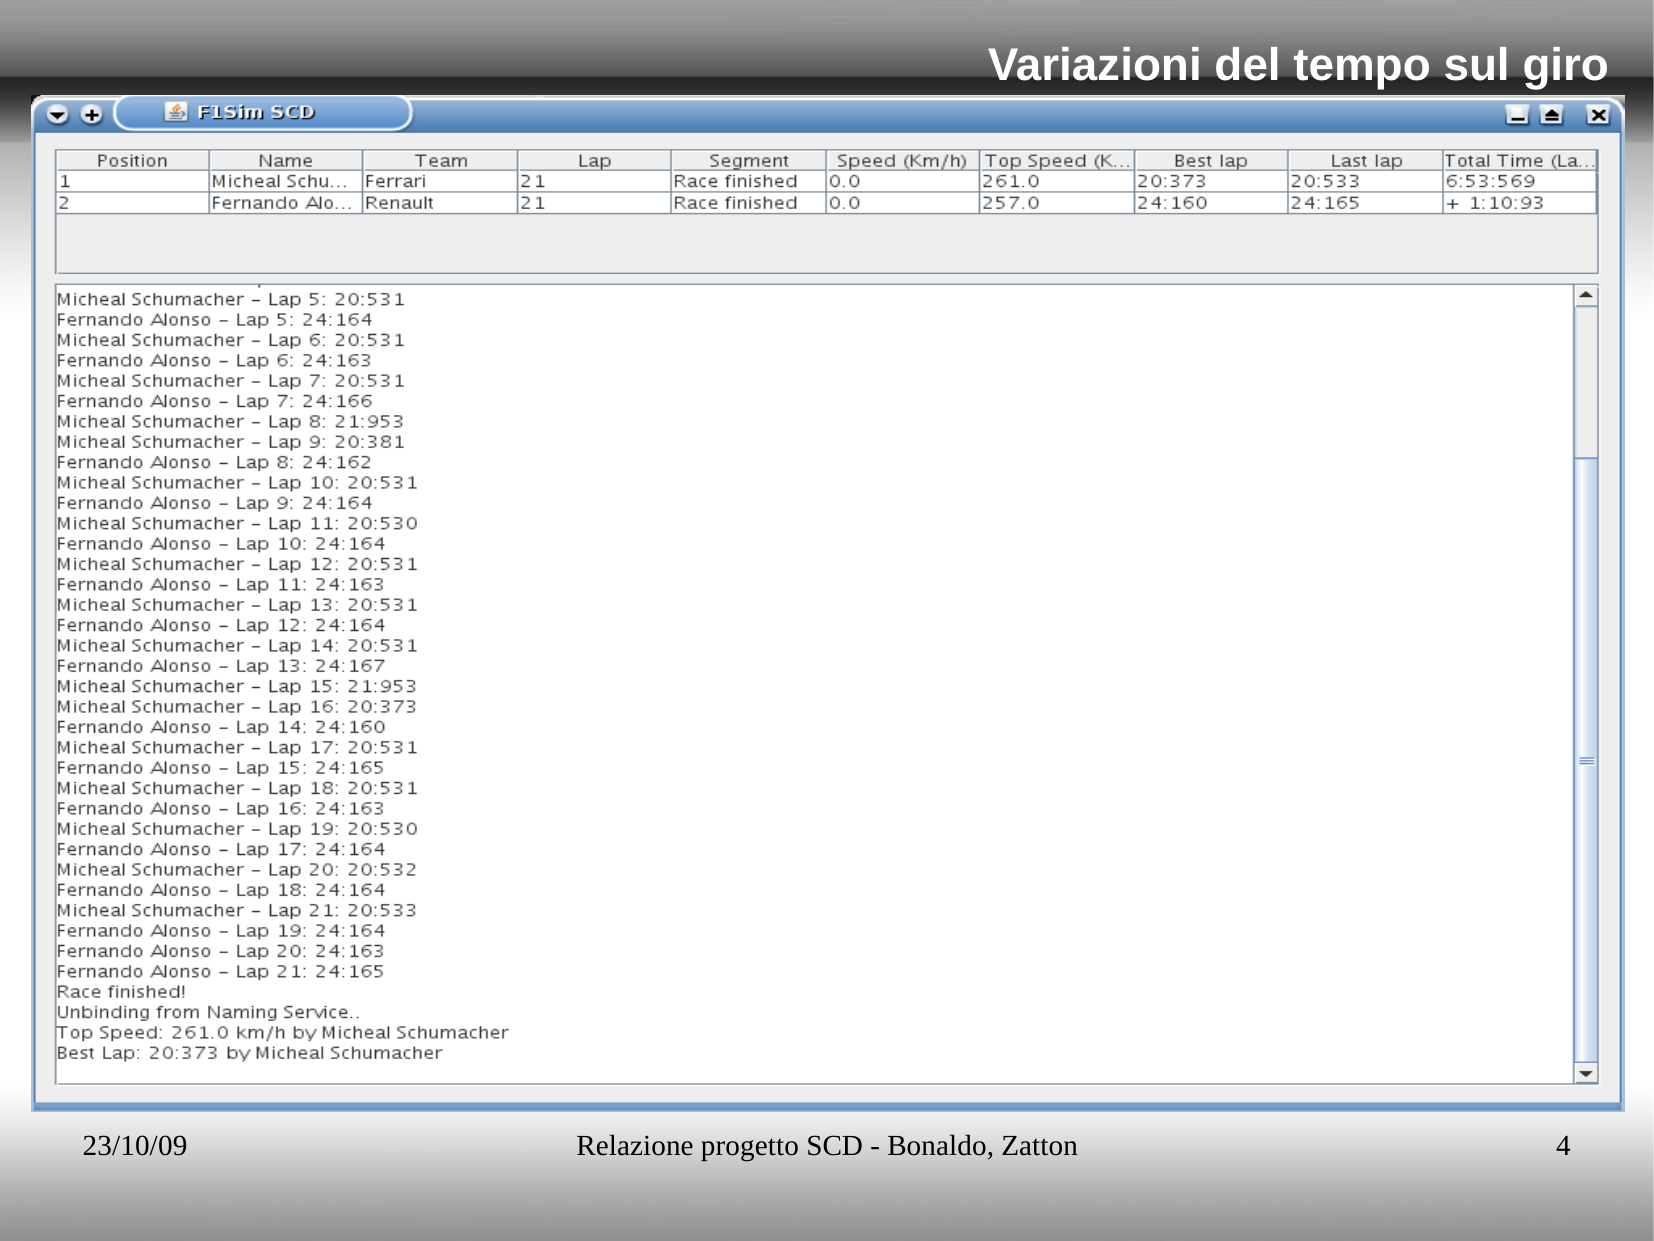

Variazioni del tempo sul giro
23/10/09
Relazione progetto SCD - Bonaldo, Zatton
4